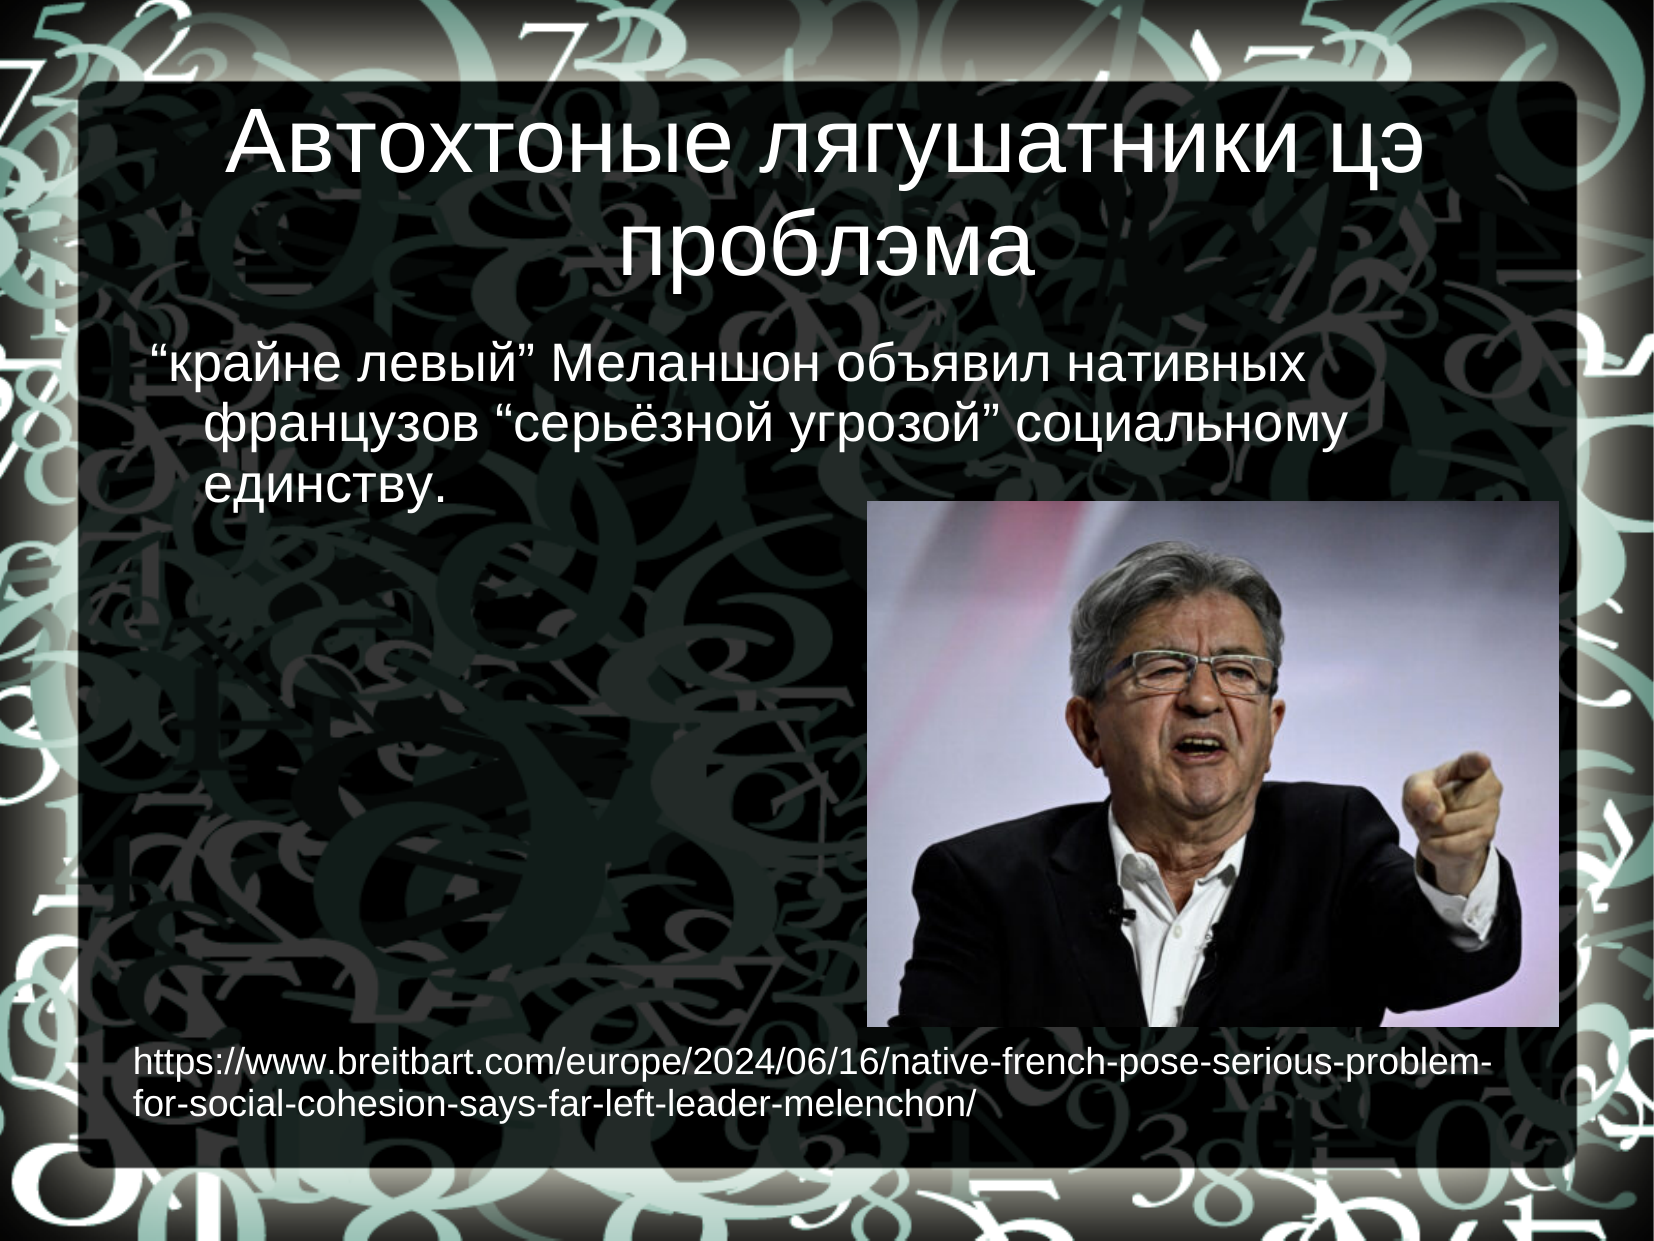

# Автохтоные лягушатники цэ проблэма
“крайне левый” Меланшон объявил нативных французов “серьёзной угрозой” социальному единству.
https://www.breitbart.com/europe/2024/06/16/native-french-pose-serious-problem-for-social-cohesion-says-far-left-leader-melenchon/